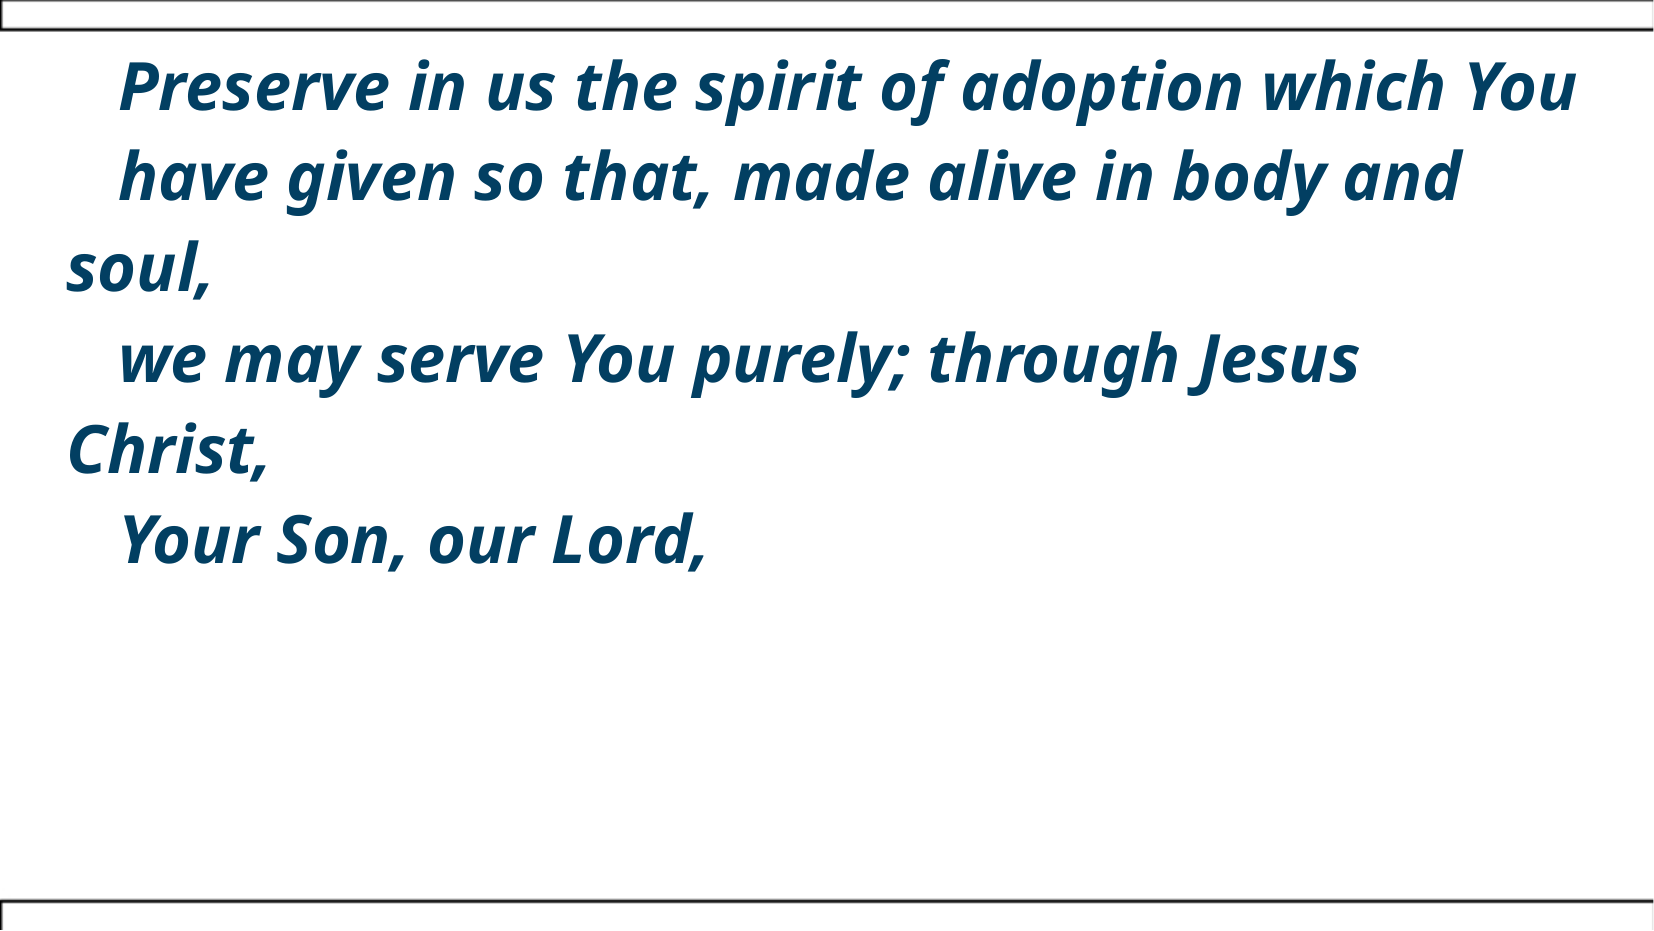

Preserve in us the spirit of adoption which You
 have given so that, made alive in body and soul,
 we may serve You purely; through Jesus Christ,
 Your Son, our Lord,